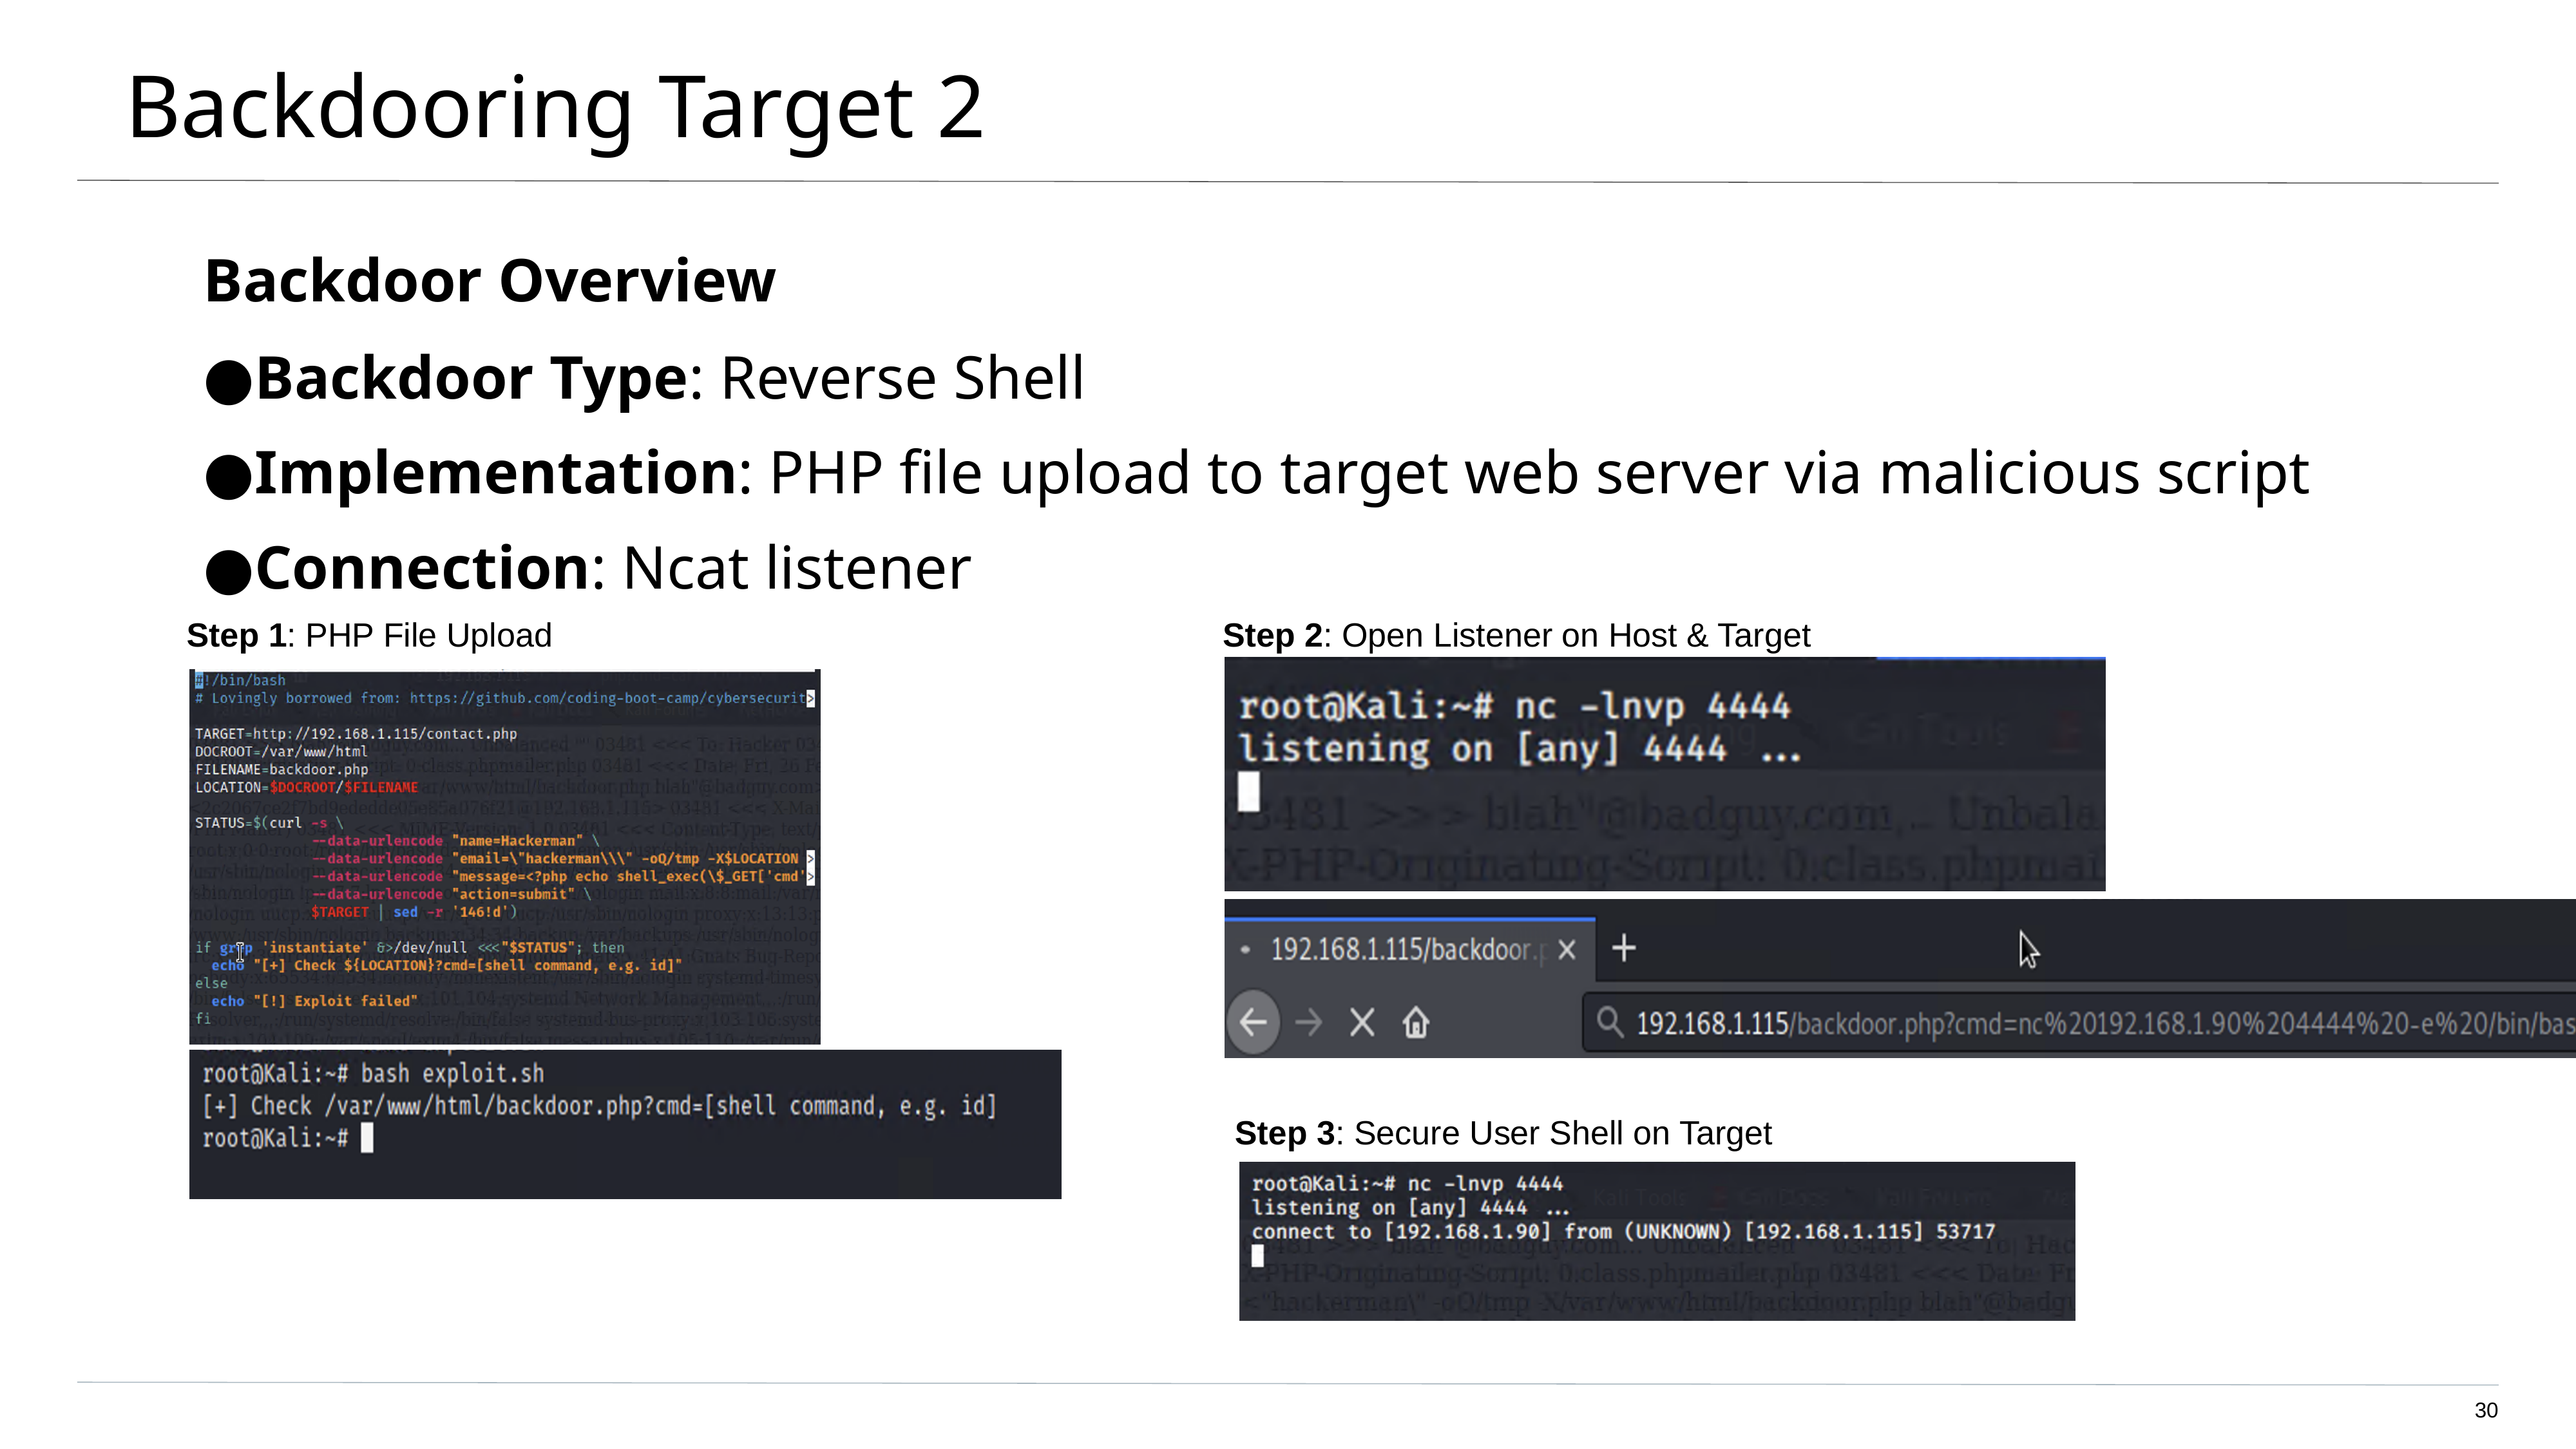

# Backdooring Target 2
Backdoor Overview
Backdoor Type: Reverse Shell
Implementation: PHP file upload to target web server via malicious script
Connection: Ncat listener
Step 1: PHP File Upload
Step 2: Open Listener on Host & Target
Step 3: Secure User Shell on Target